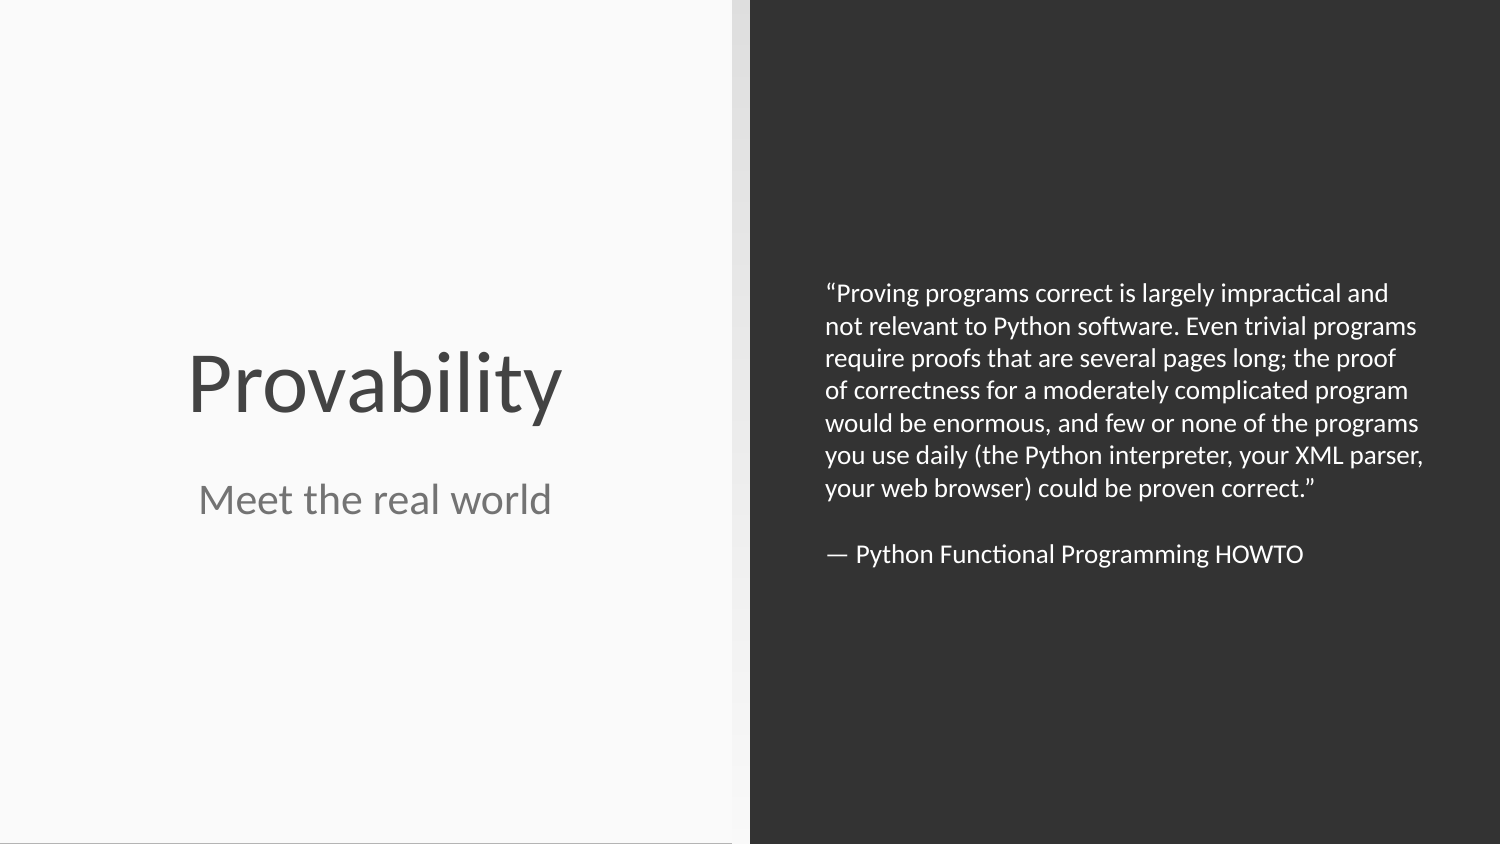

“Proving programs correct is largely impractical and not relevant to Python software. Even trivial programs require proofs that are several pages long; the proof of correctness for a moderately complicated program would be enormous, and few or none of the programs you use daily (the Python interpreter, your XML parser, your web browser) could be proven correct.”
— Python Functional Programming HOWTO
# Provability
Meet the real world